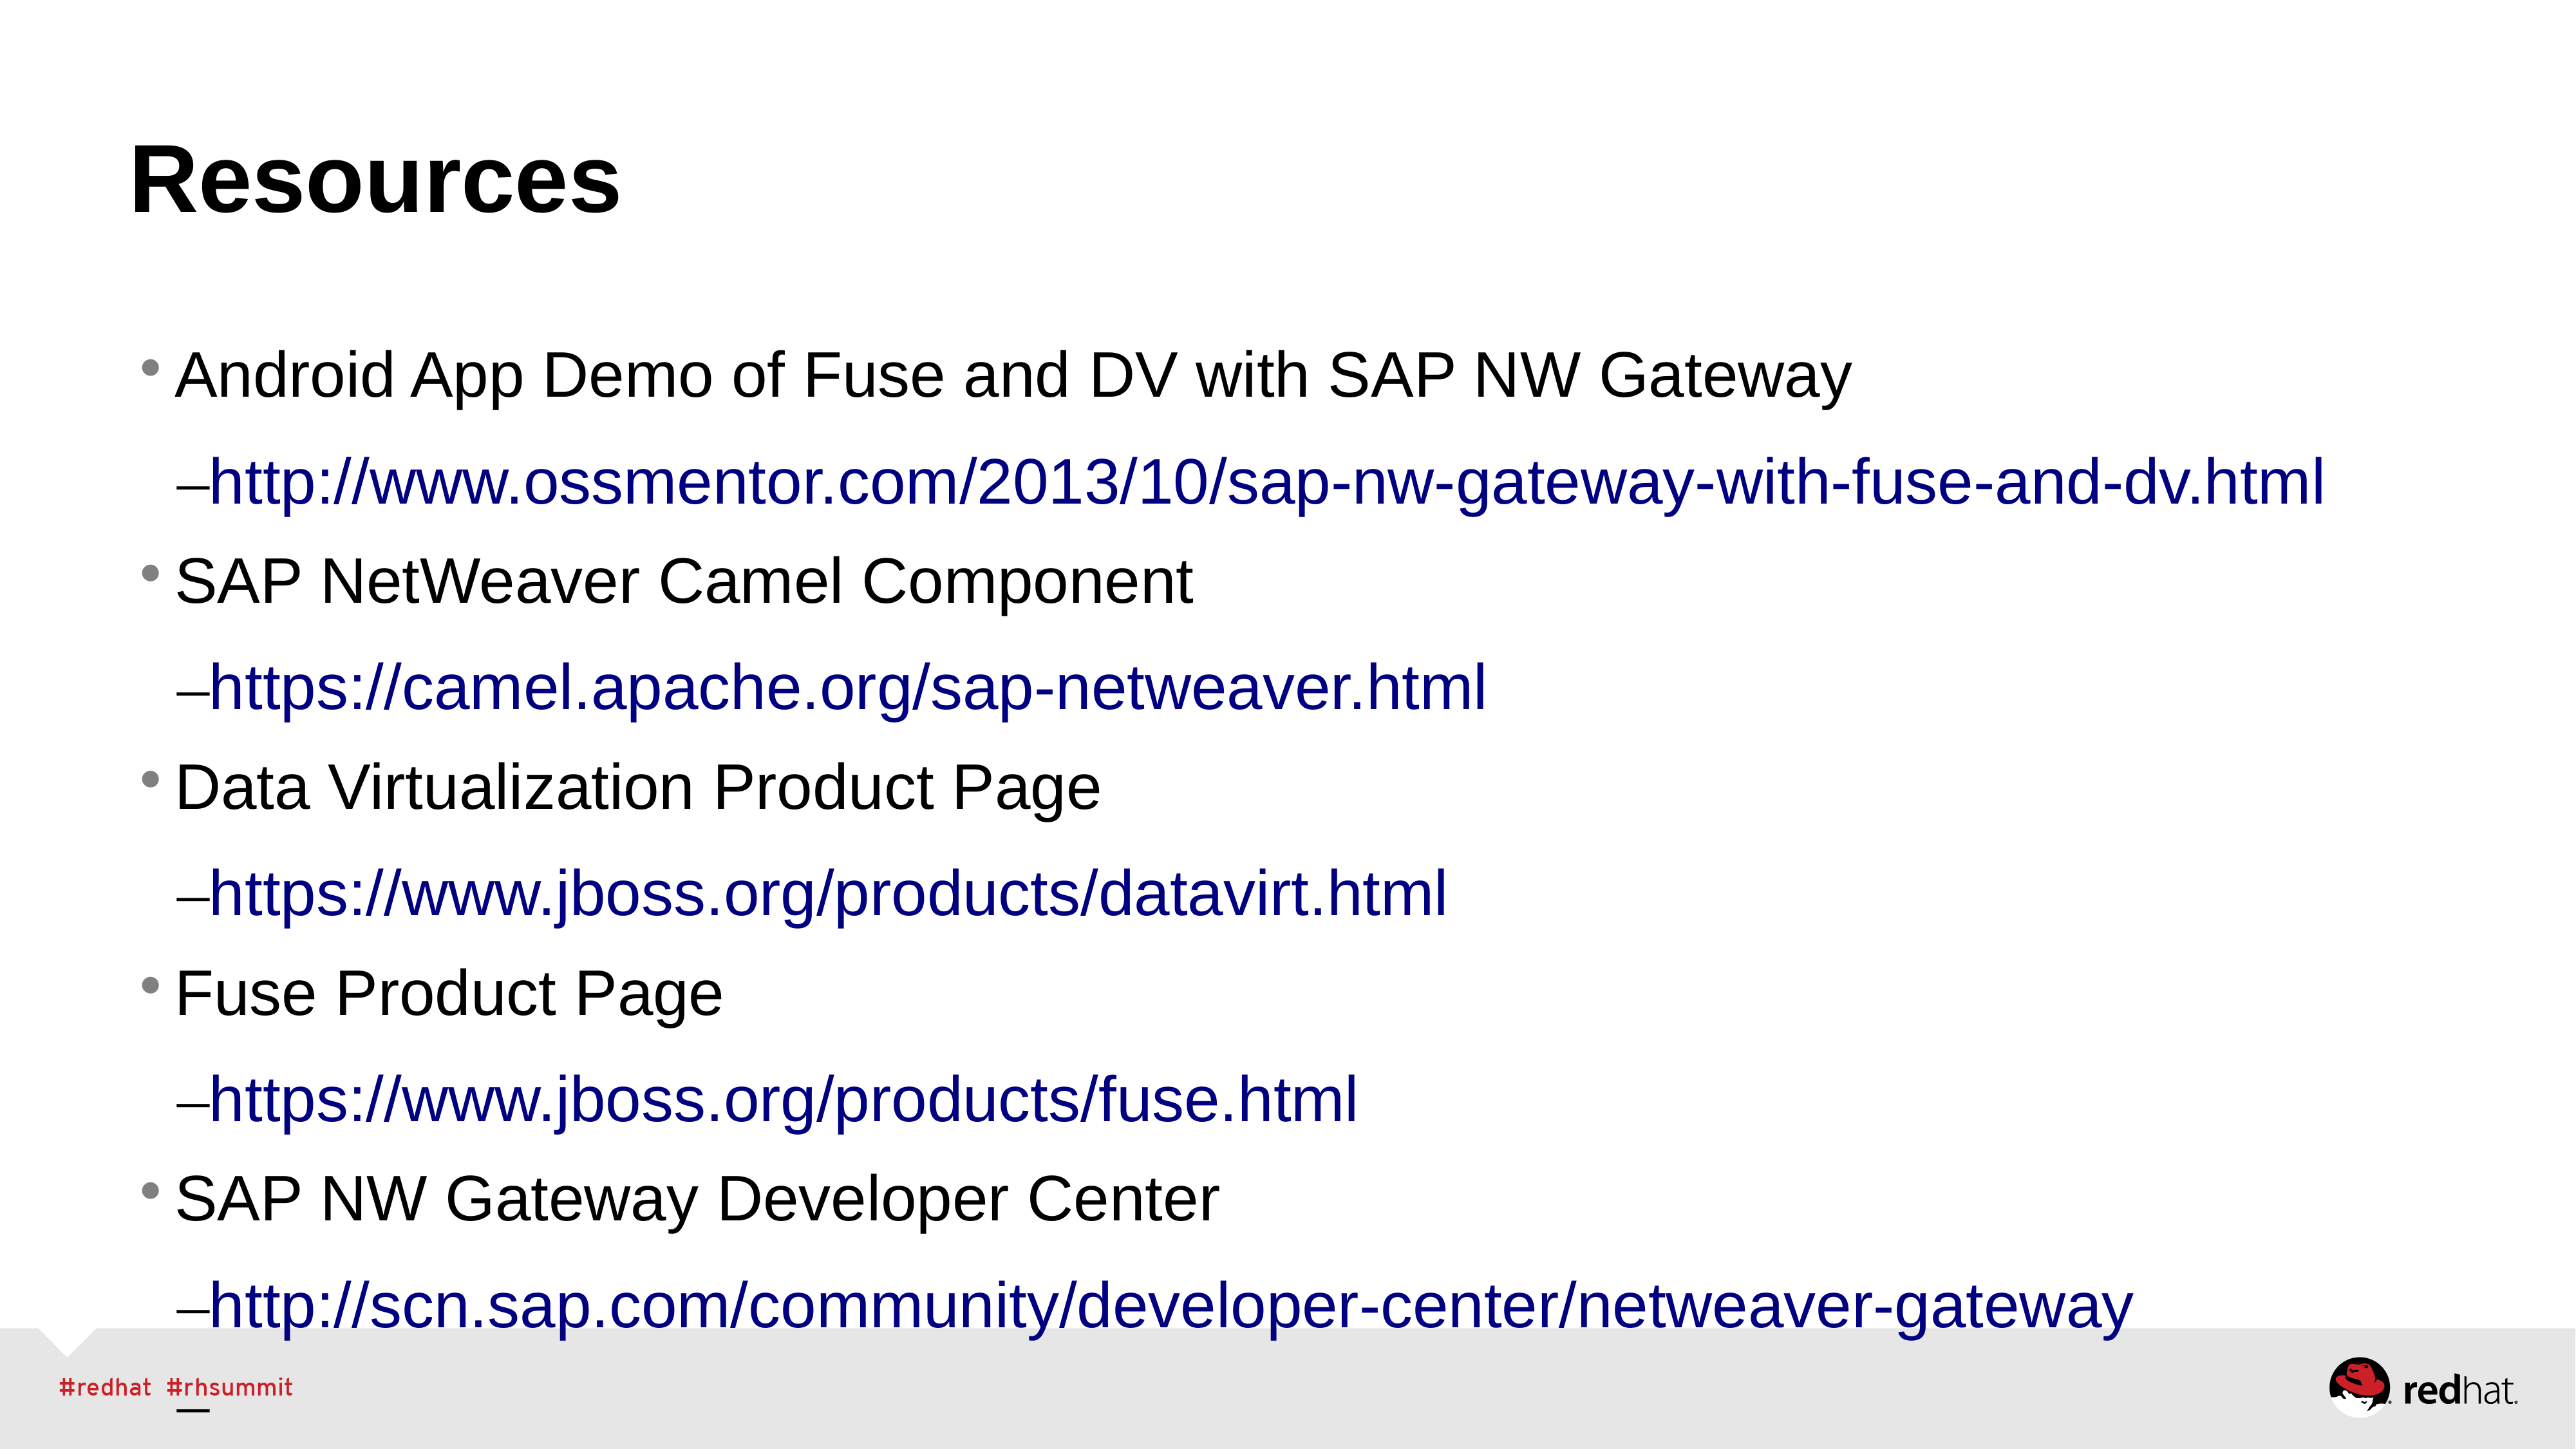

# Resources
Android App Demo of Fuse and DV with SAP NW Gateway
http://www.ossmentor.com/2013/10/sap-nw-gateway-with-fuse-and-dv.html
SAP NetWeaver Camel Component
https://camel.apache.org/sap-netweaver.html
Data Virtualization Product Page
https://www.jboss.org/products/datavirt.html
Fuse Product Page
https://www.jboss.org/products/fuse.html
SAP NW Gateway Developer Center
http://scn.sap.com/community/developer-center/netweaver-gateway